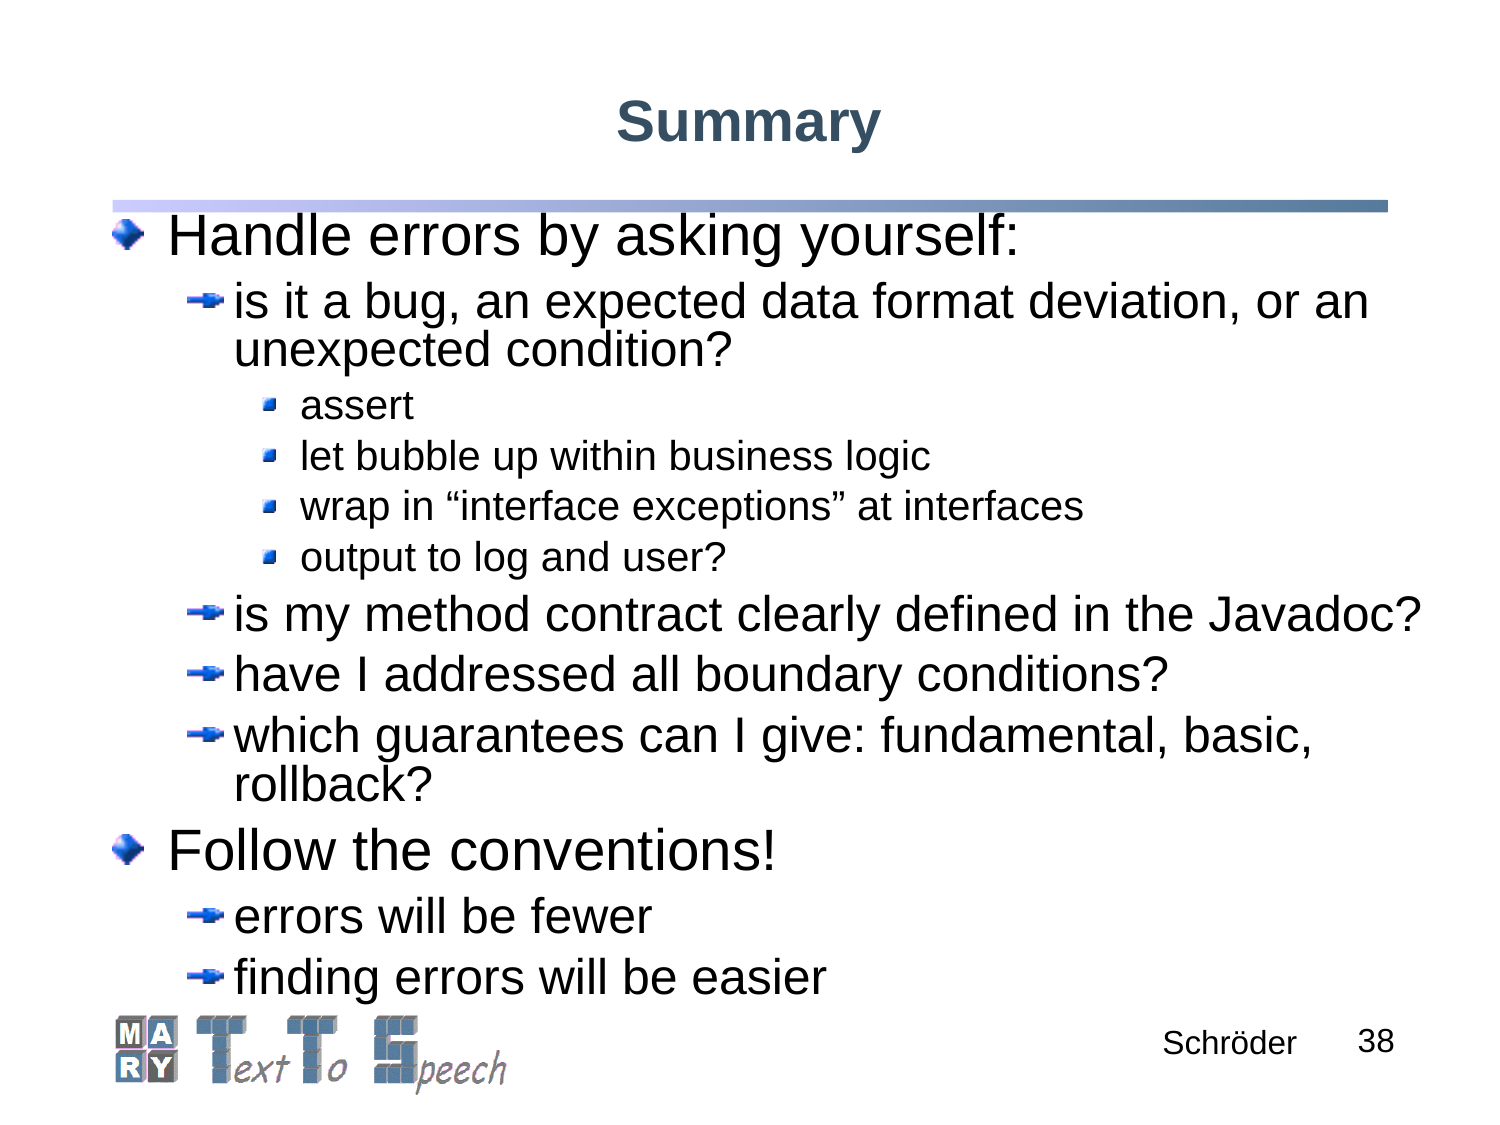

# Summary
Handle errors by asking yourself:
is it a bug, an expected data format deviation, or an unexpected condition?
assert
let bubble up within business logic
wrap in “interface exceptions” at interfaces
output to log and user?
is my method contract clearly defined in the Javadoc?
have I addressed all boundary conditions?
which guarantees can I give: fundamental, basic, rollback?
Follow the conventions!
errors will be fewer
finding errors will be easier